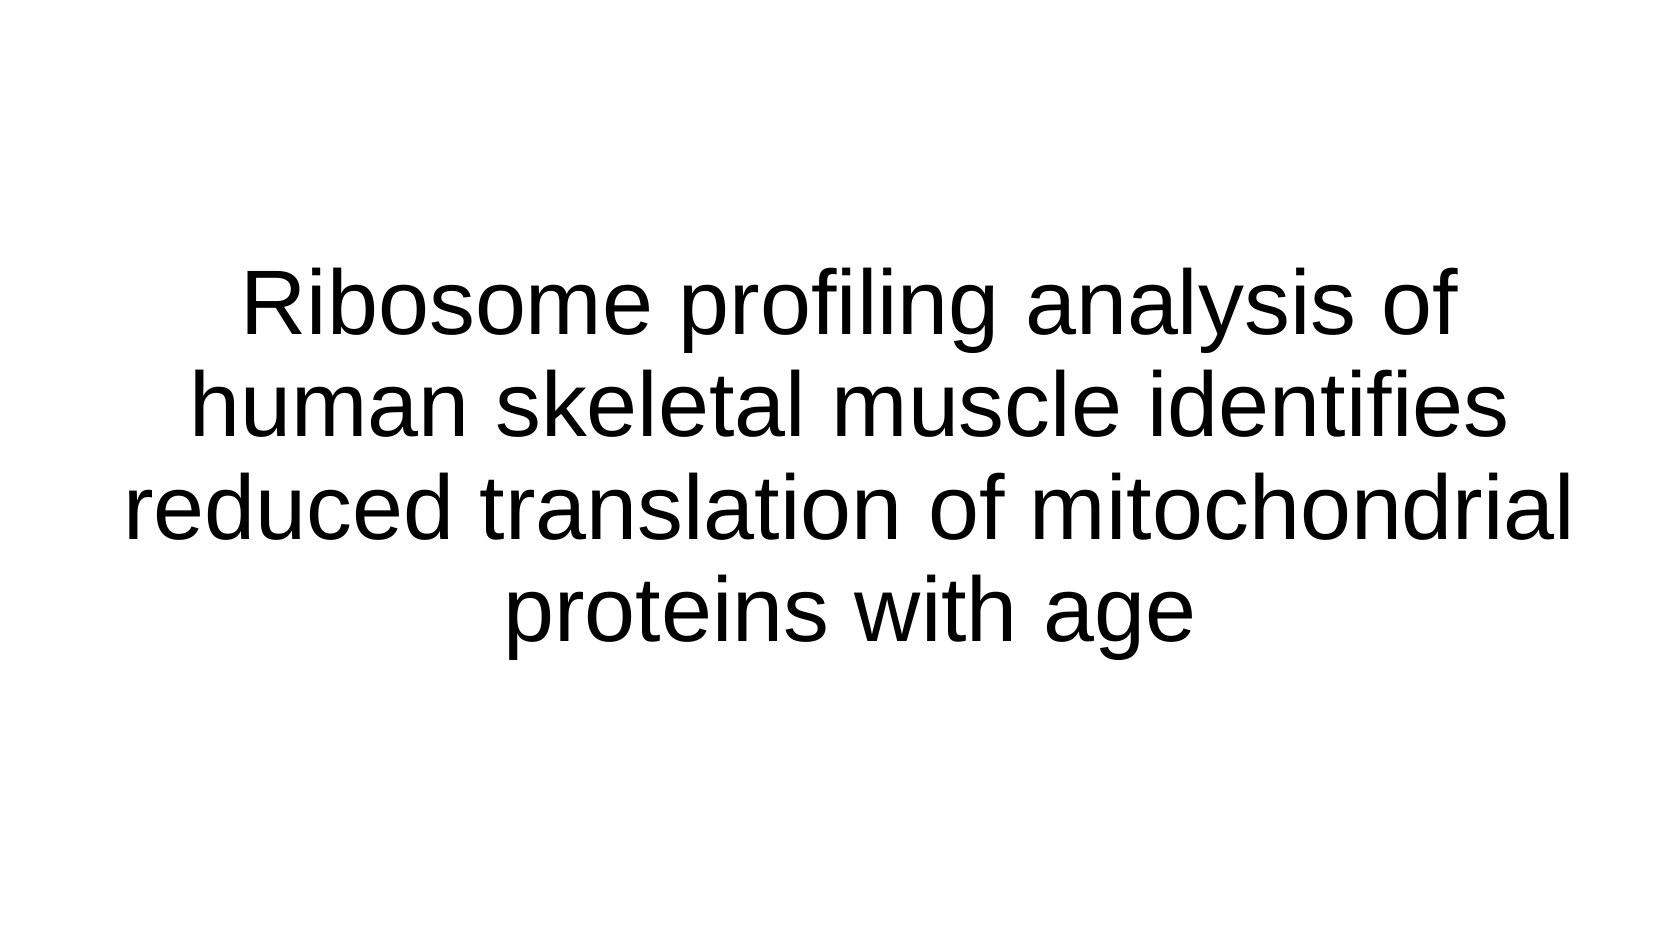

# Ribosome profiling analysis of human skeletal muscle identifies reduced translation of mitochondrial proteins with age